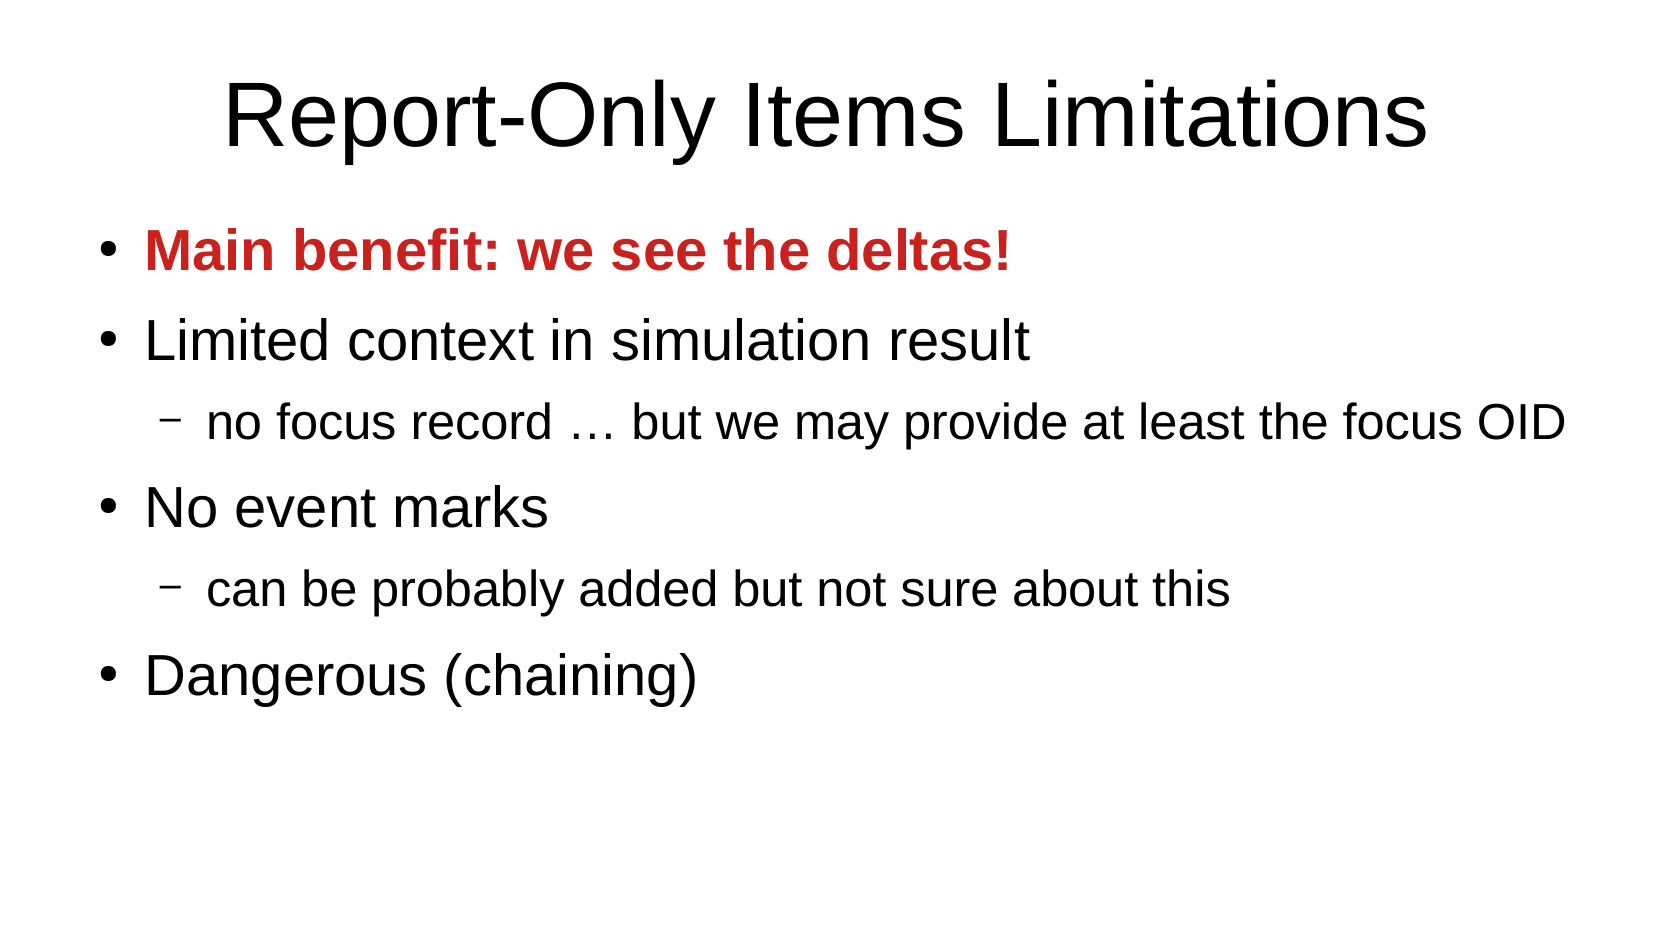

# Report-Only Items Limitations
Main benefit: we see the deltas!
Limited context in simulation result
no focus record … but we may provide at least the focus OID
No event marks
can be probably added but not sure about this
Dangerous (chaining)